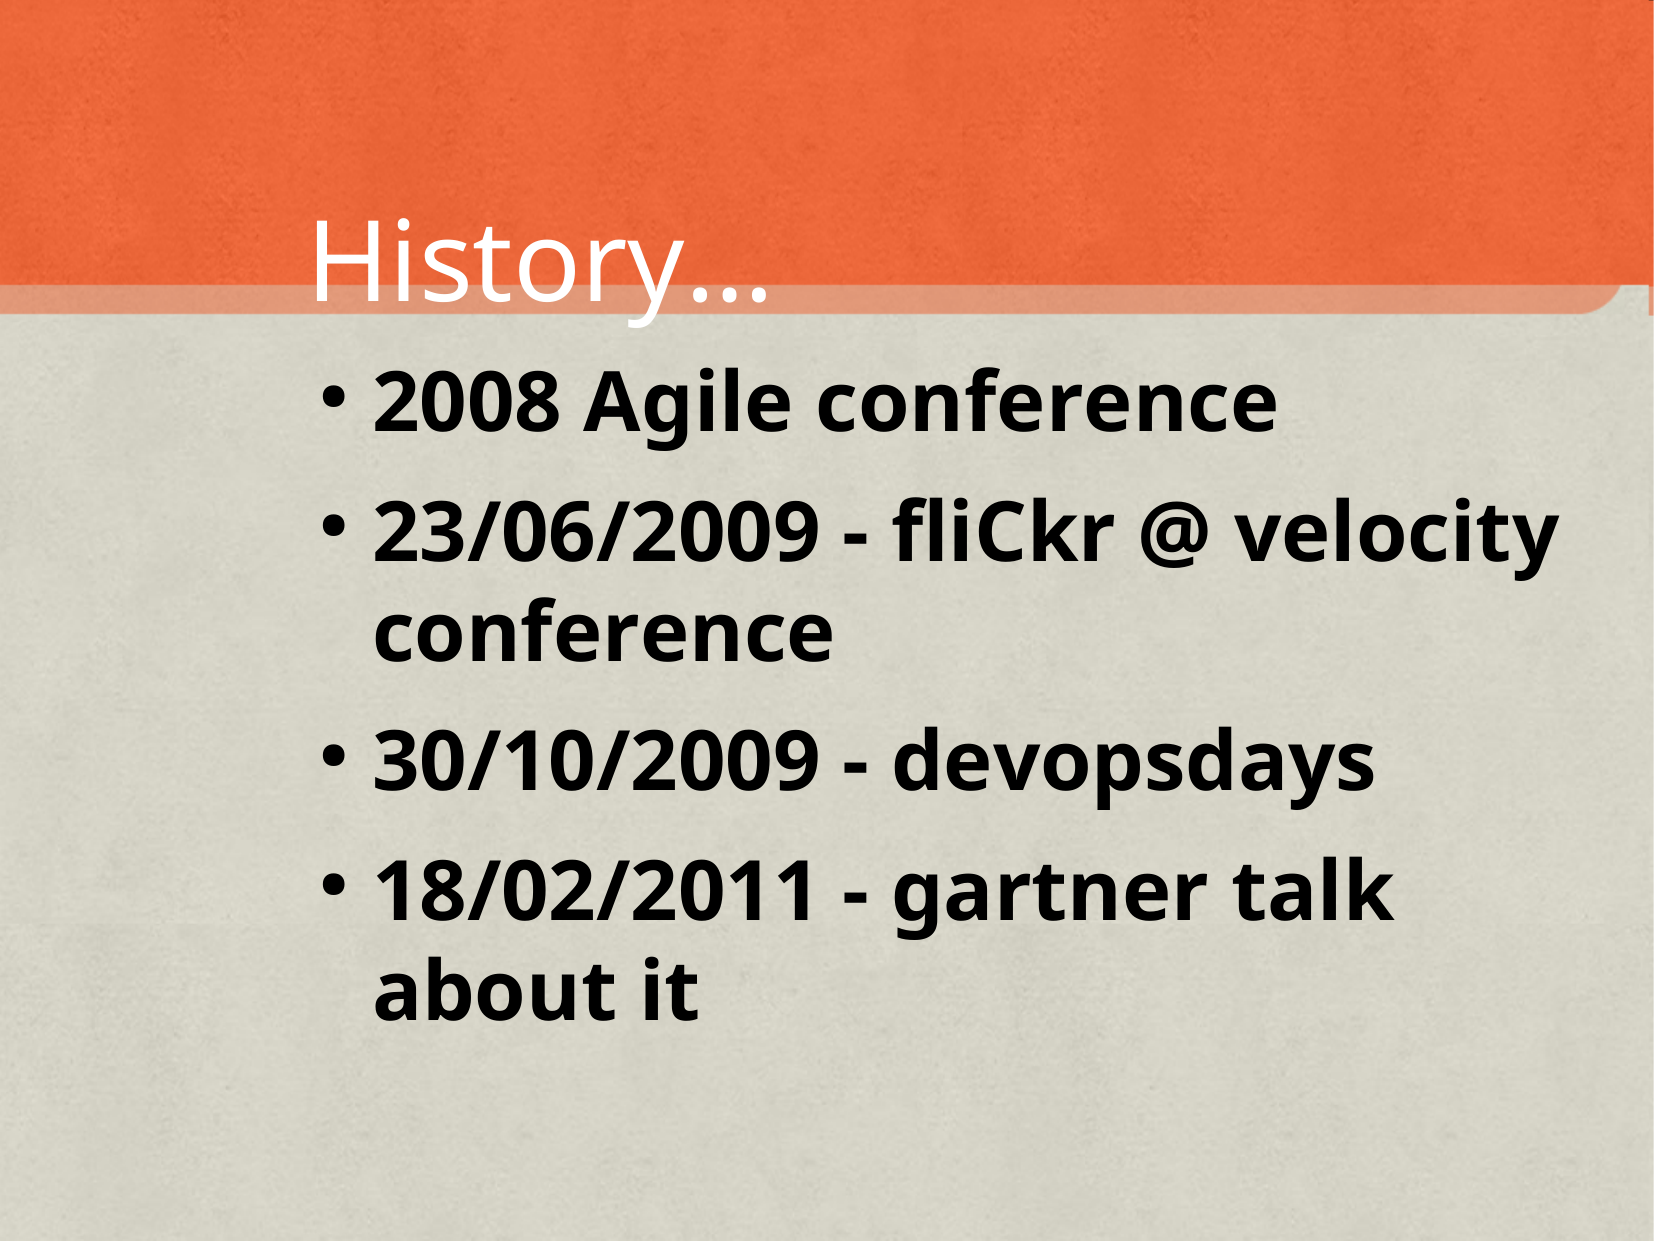

# History…
2008 Agile conference
23/06/2009 - fliCkr @ velocity conference
30/10/2009 - devopsdays
18/02/2011 - gartner talk about it